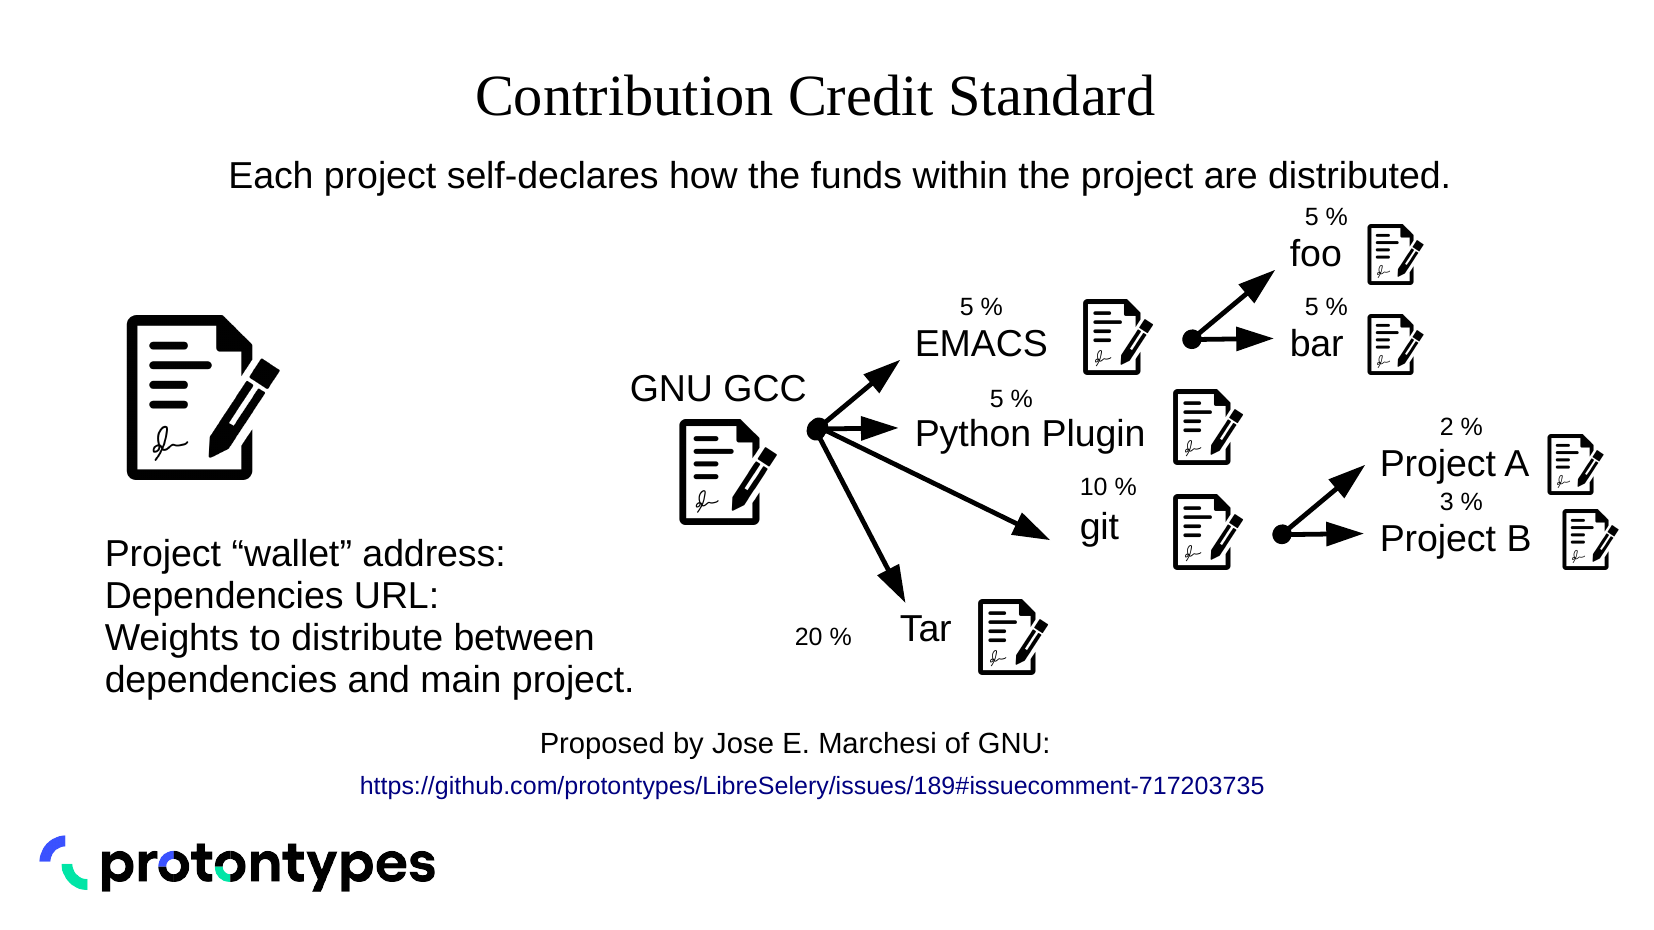

Contribution Credit Standard
Each project self-declares how the funds within the project are distributed.
5 %
foo
5 %
5 %
EMACS
bar
GNU GCC
5 %
Python Plugin
2 %
Project A
10 %
3 %
git
Project B
Project “wallet” address:
Dependencies URL:
Weights to distribute between dependencies and main project.
Tar
20 %
Proposed by Jose E. Marchesi of GNU:
https://github.com/protontypes/LibreSelery/issues/189#issuecomment-717203735